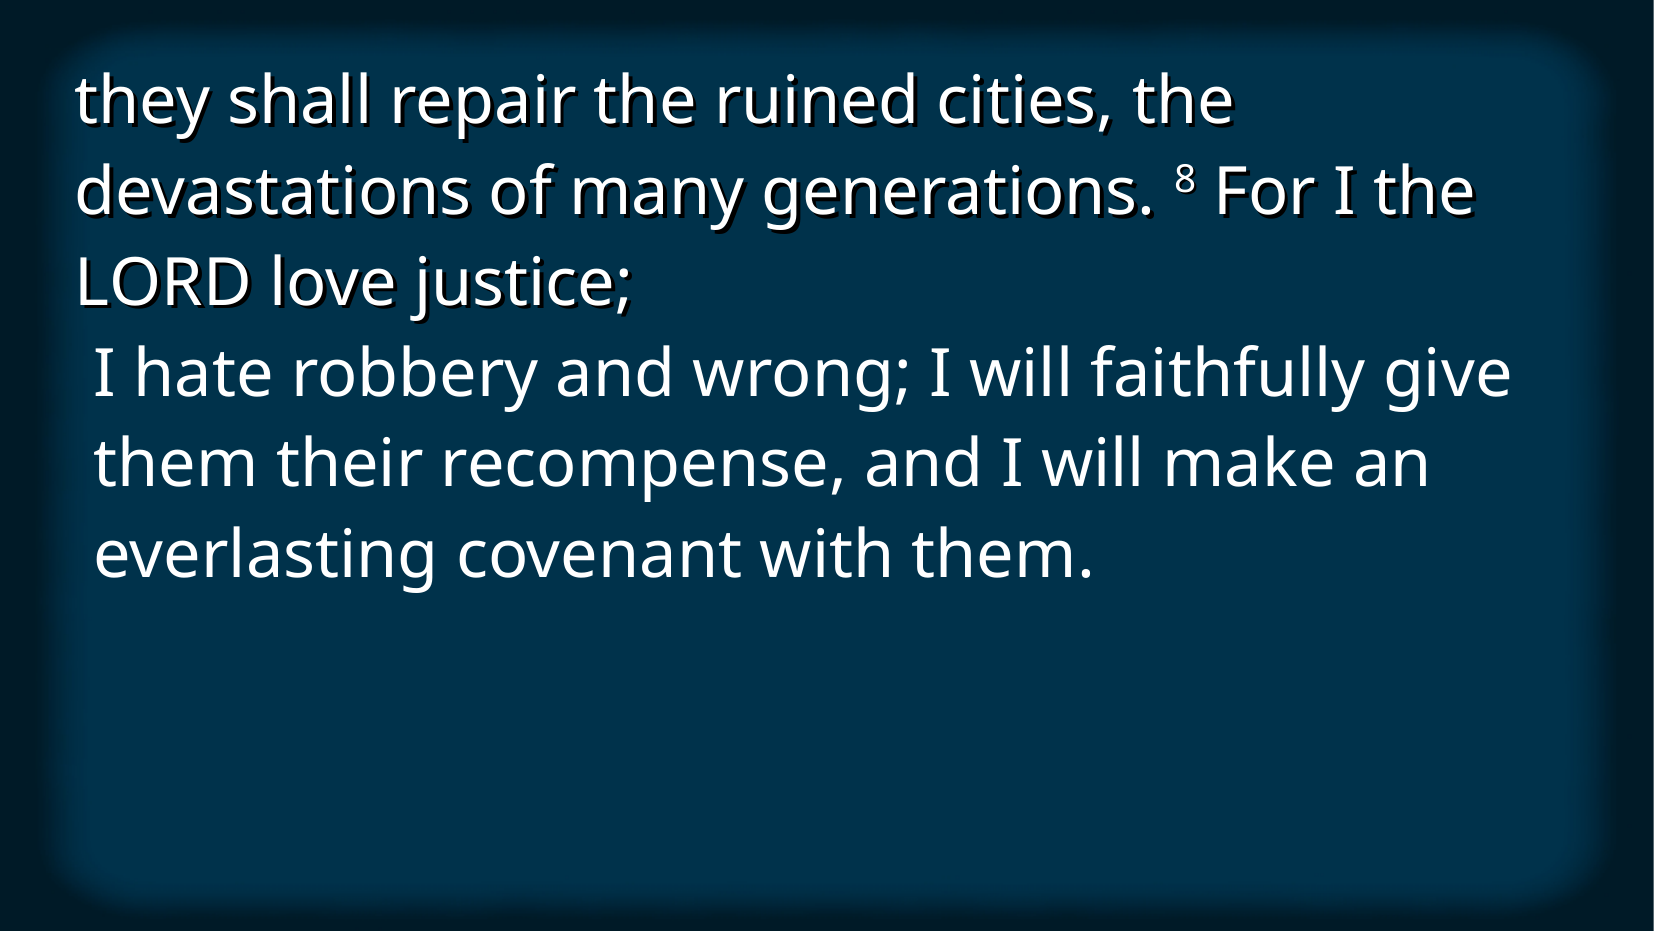

they shall repair the ruined cities, the devastations of many generations. 8 For I the LORD love justice;
I hate robbery and wrong; I will faithfully give them their recompense, and I will make an everlasting covenant with them.